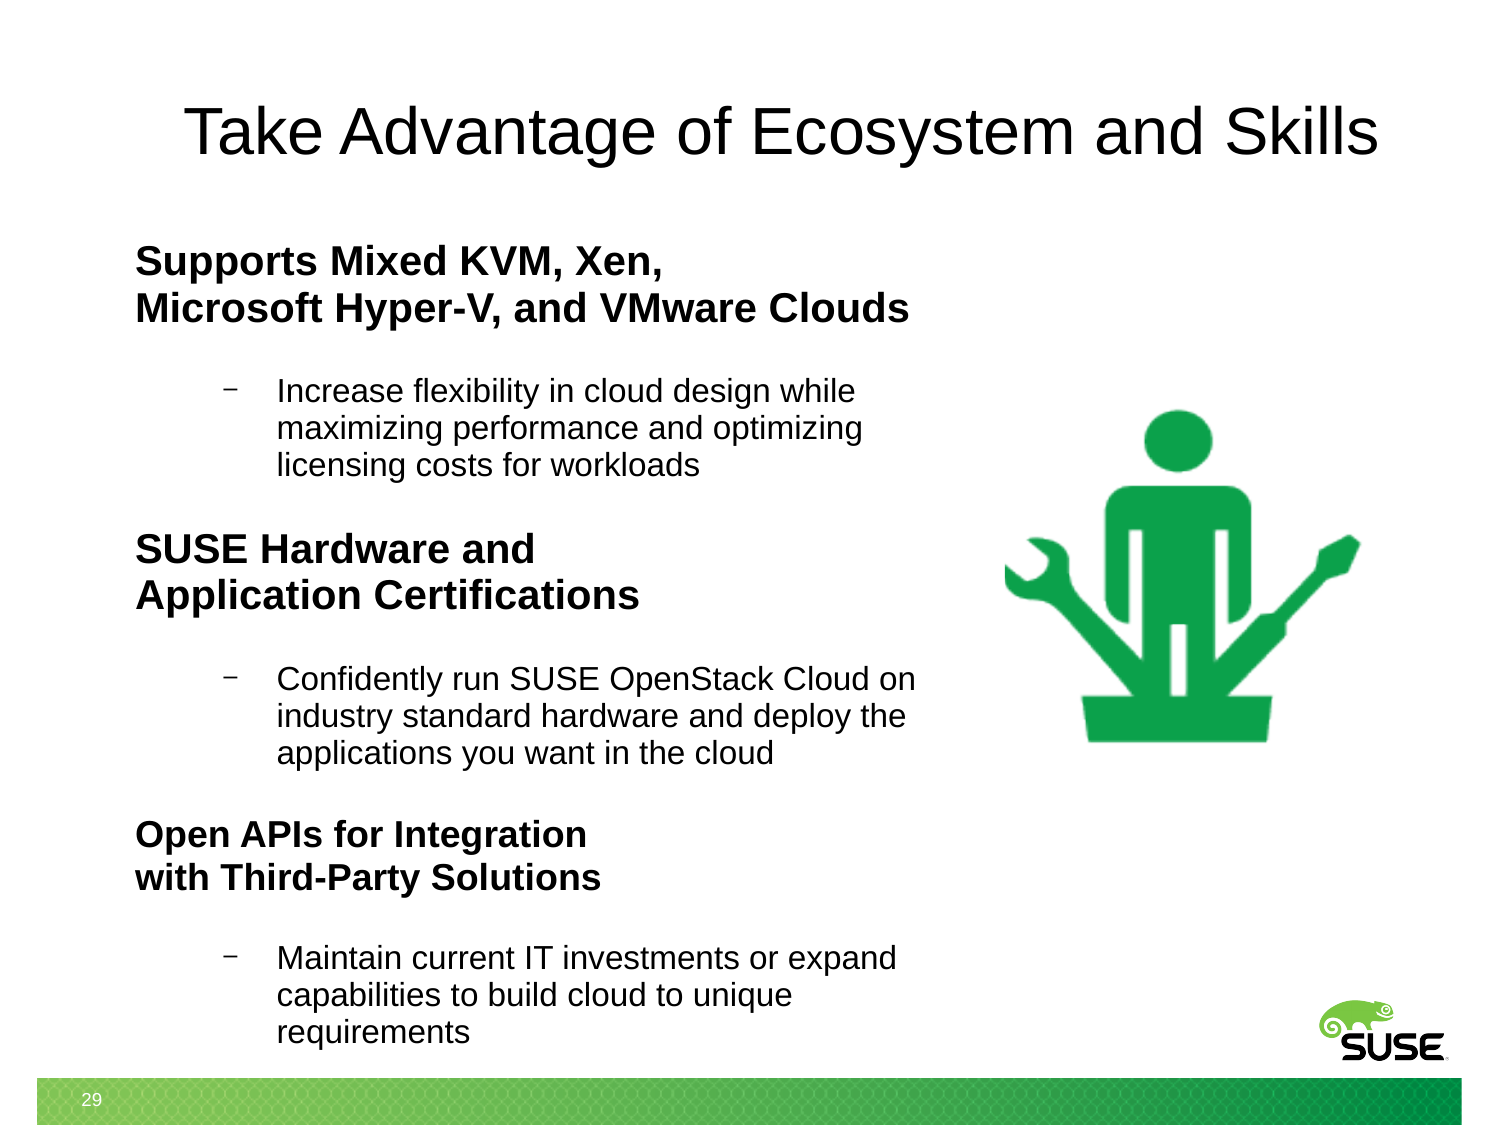

# Take Advantage of Ecosystem and Skills
Supports Mixed KVM, Xen,
Microsoft Hyper-V, and VMware Clouds
Increase flexibility in cloud design while maximizing performance and optimizing licensing costs for workloads
SUSE Hardware and
Application Certifications
Confidently run SUSE OpenStack Cloud on industry standard hardware and deploy the applications you want in the cloud
Open APIs for Integration
with Third-Party Solutions
Maintain current IT investments or expand capabilities to build cloud to unique requirements